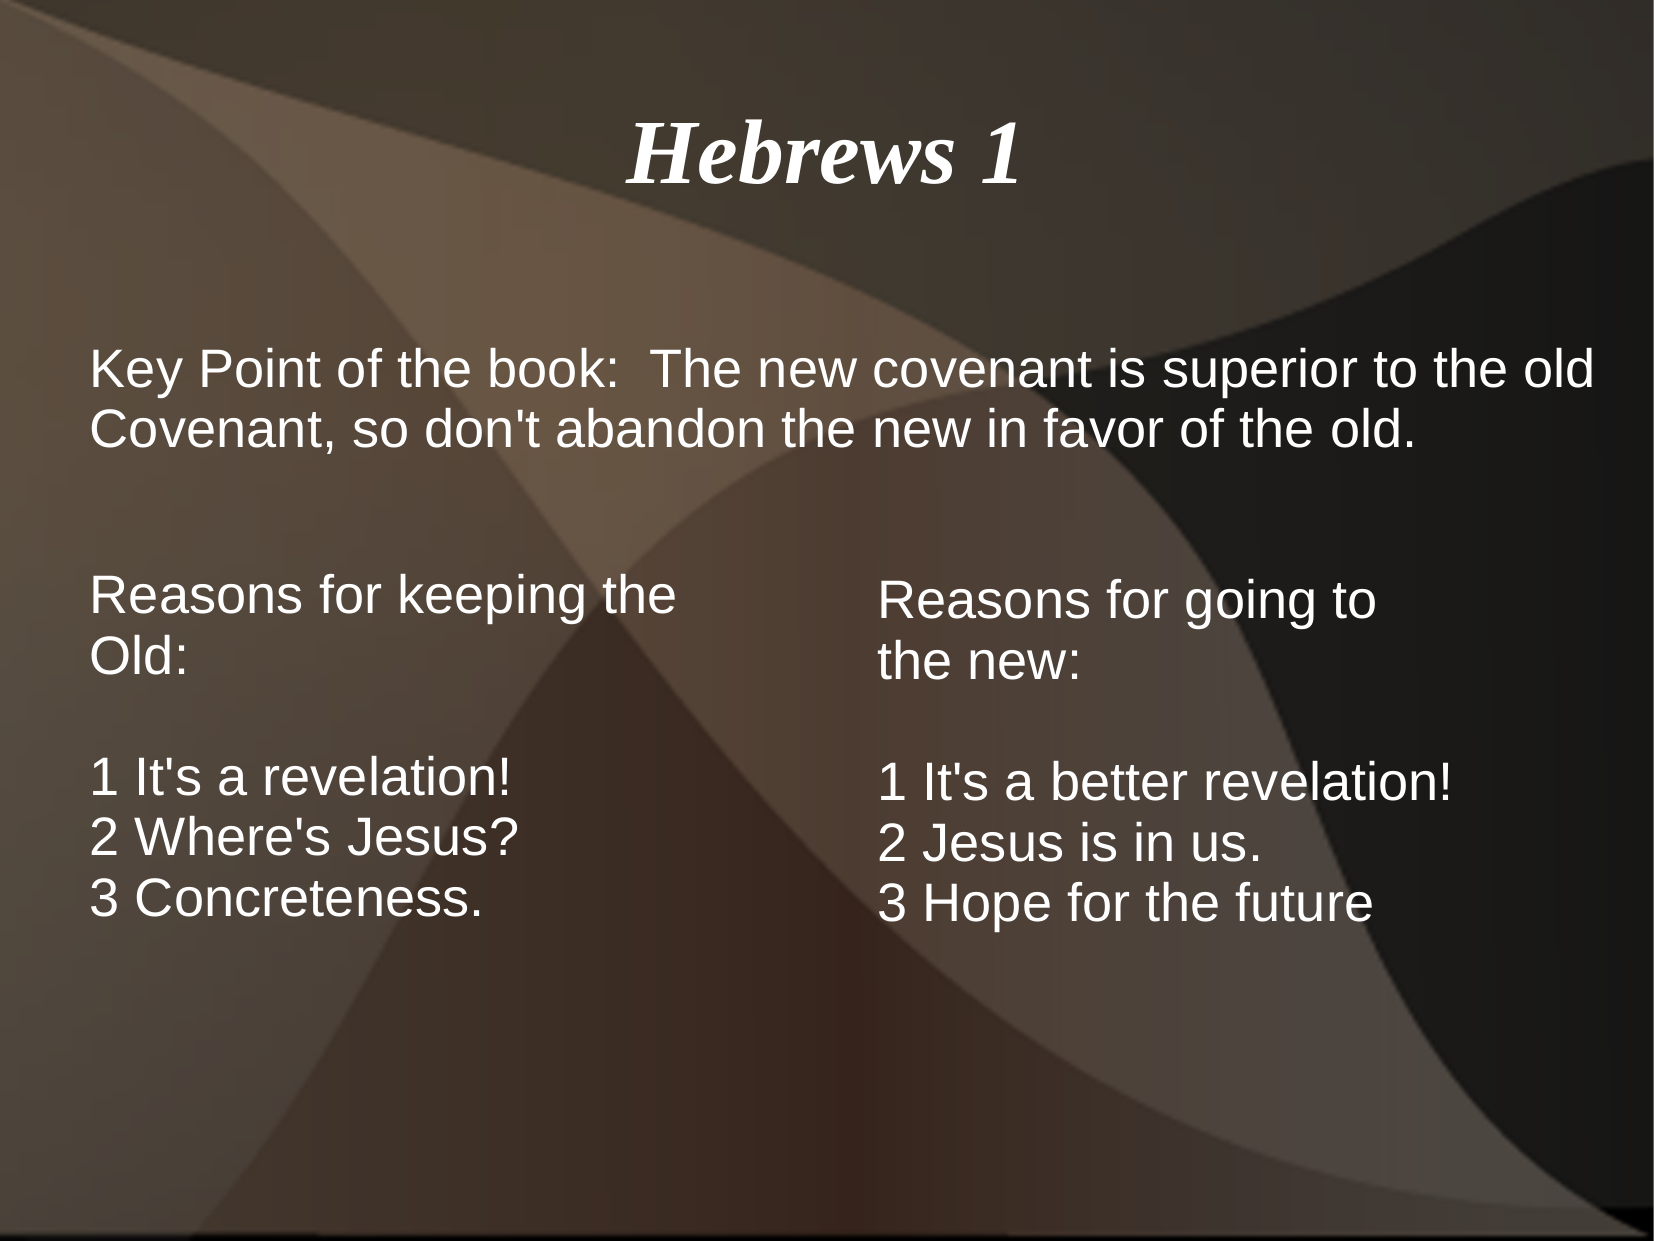

# Hebrews 1
Key Point of the book: The new covenant is superior to the old
Covenant, so don't abandon the new in favor of the old.
Reasons for keeping the Old:
1 It's a revelation!
2 Where's Jesus?
3 Concreteness.
Reasons for going to
the new:
1 It's a better revelation!
2 Jesus is in us.
3 Hope for the future